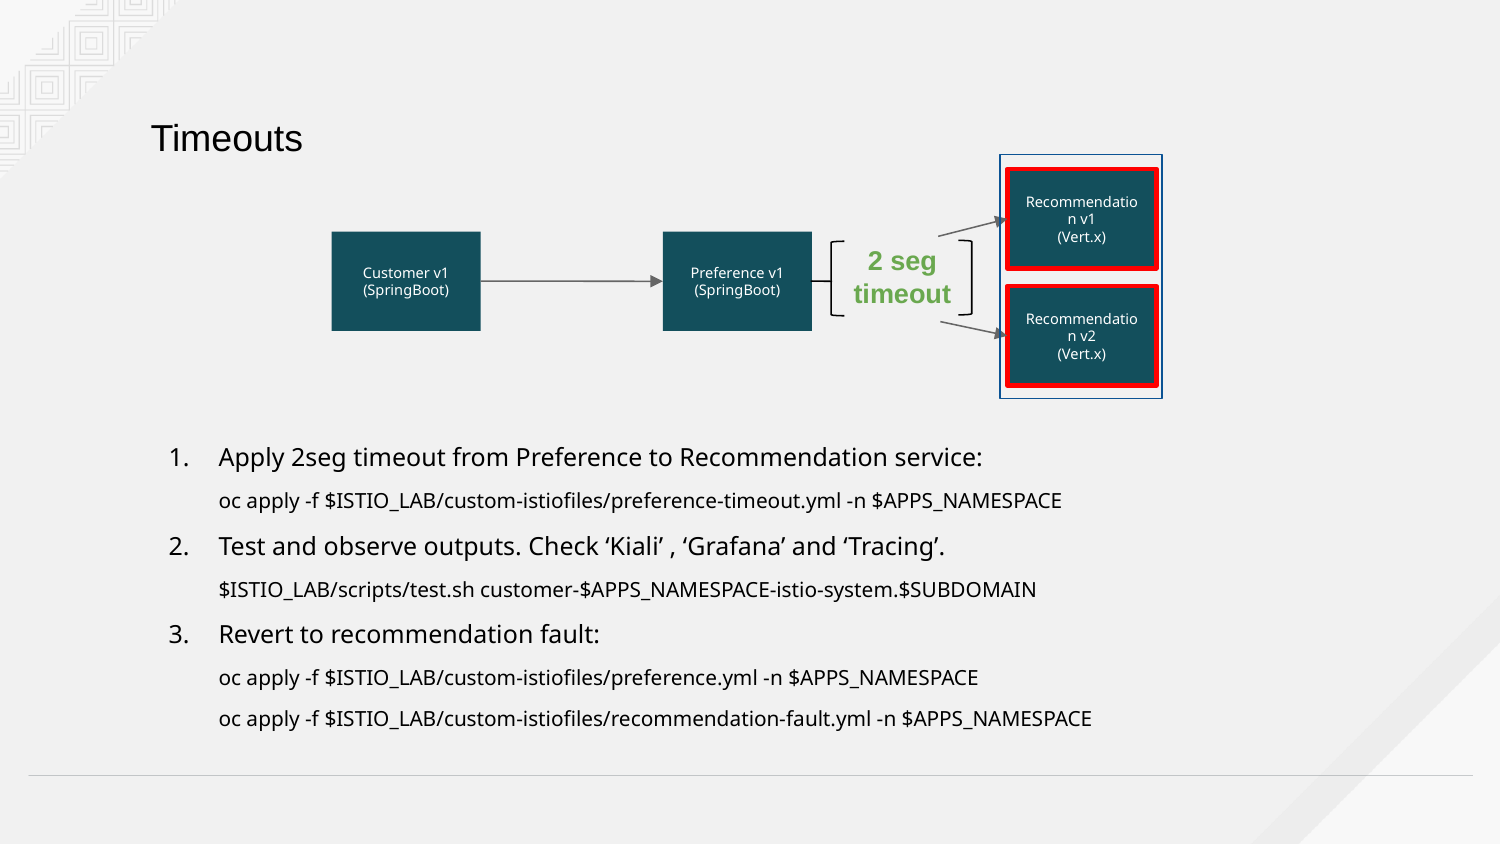

# Timeouts
Recommendation v1
(Vert.x)
2 seg
timeout
Customer v1
(SpringBoot)
Preference v1
(SpringBoot)
Recommendation v2
(Vert.x)
Apply 2seg timeout from Preference to Recommendation service:
oc apply -f $ISTIO_LAB/custom-istiofiles/preference-timeout.yml -n $APPS_NAMESPACE
Test and observe outputs. Check ‘Kiali’ , ‘Grafana’ and ‘Tracing’.
$ISTIO_LAB/scripts/test.sh customer-$APPS_NAMESPACE-istio-system.$SUBDOMAIN
Revert to recommendation fault:
oc apply -f $ISTIO_LAB/custom-istiofiles/preference.yml -n $APPS_NAMESPACE
oc apply -f $ISTIO_LAB/custom-istiofiles/recommendation-fault.yml -n $APPS_NAMESPACE